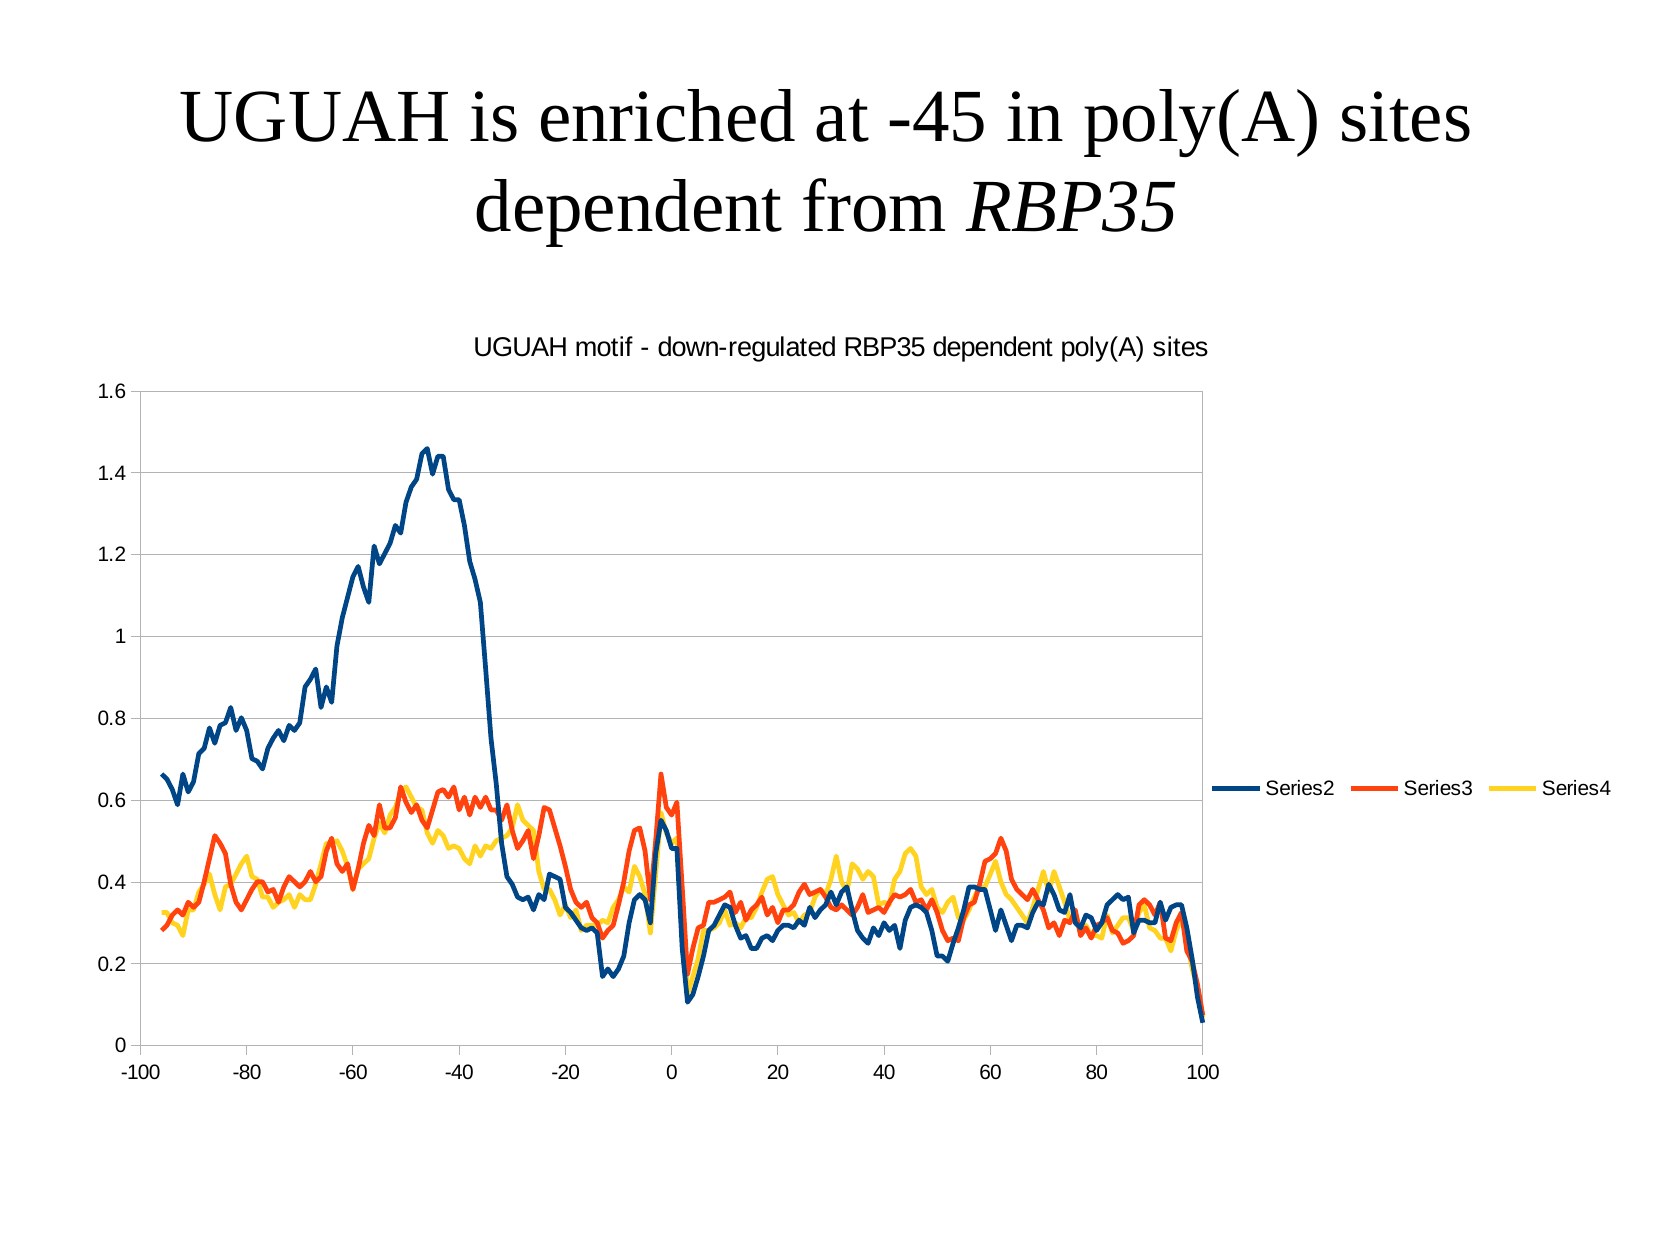

# UGUAH is enriched at -45 in poly(A) sites dependent from RBP35
### Chart: UGUAH motif - down-regulated RBP35 dependent poly(A) sites
| Category | | | |
|---|---|---|---|